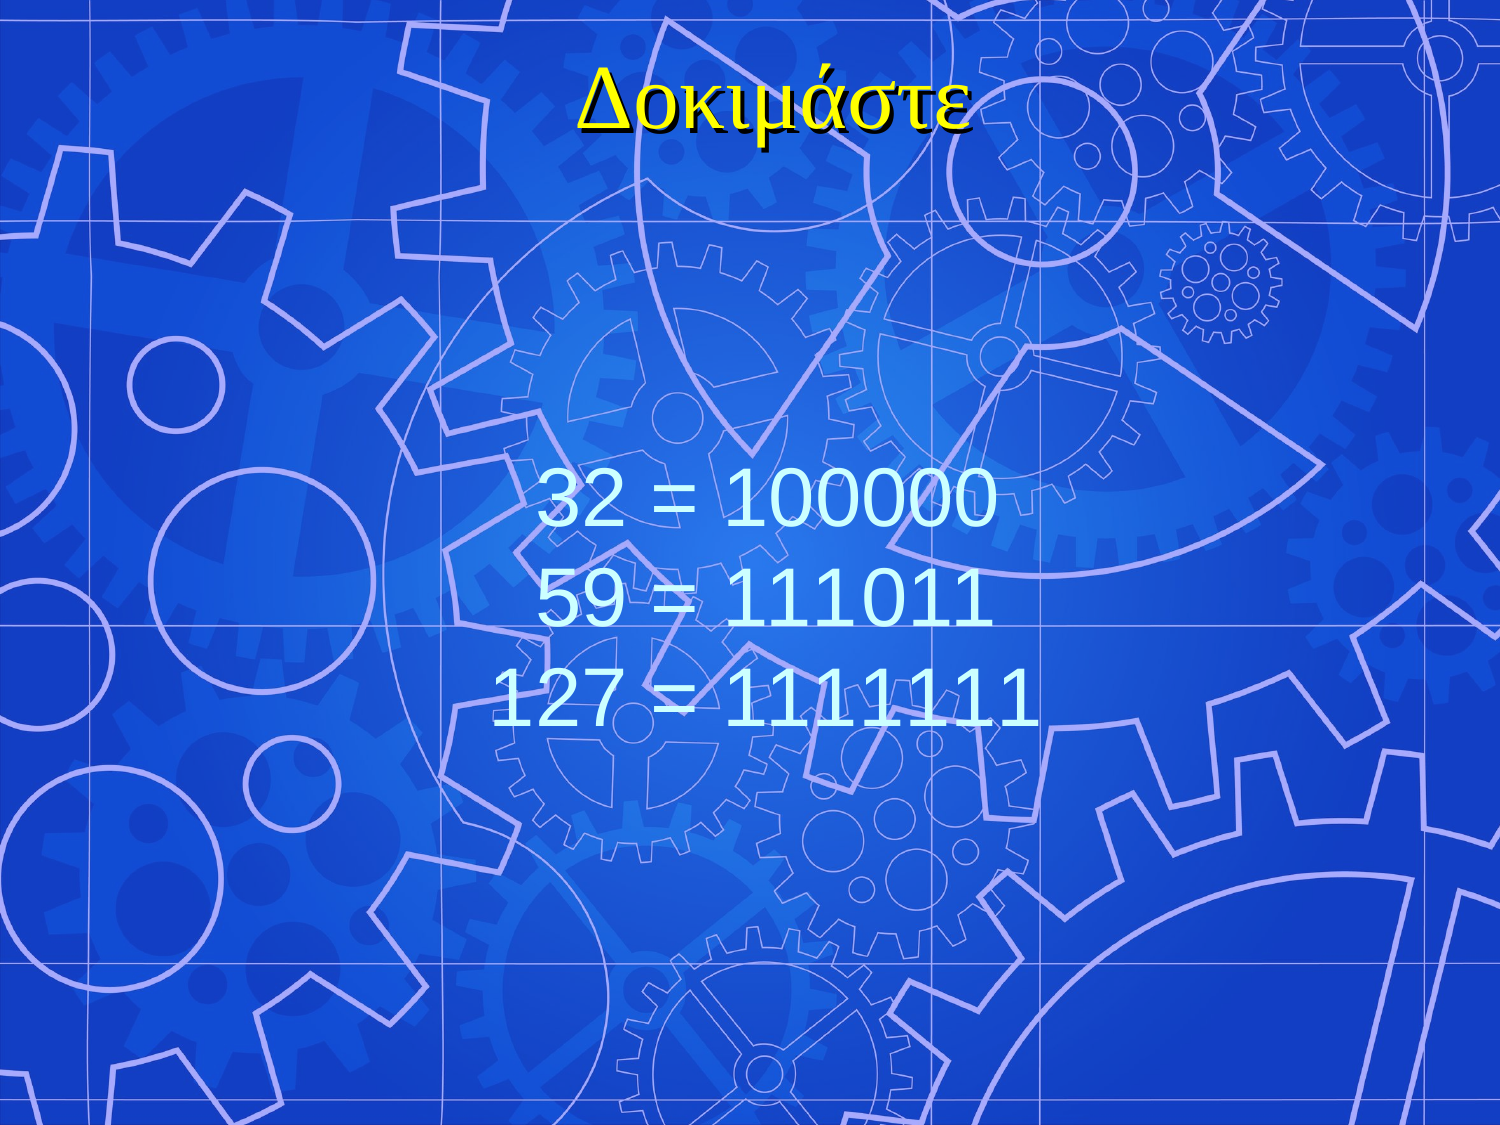

# Δοκιμάστε
32 = 100000
59 = 111011
127 = 1111111